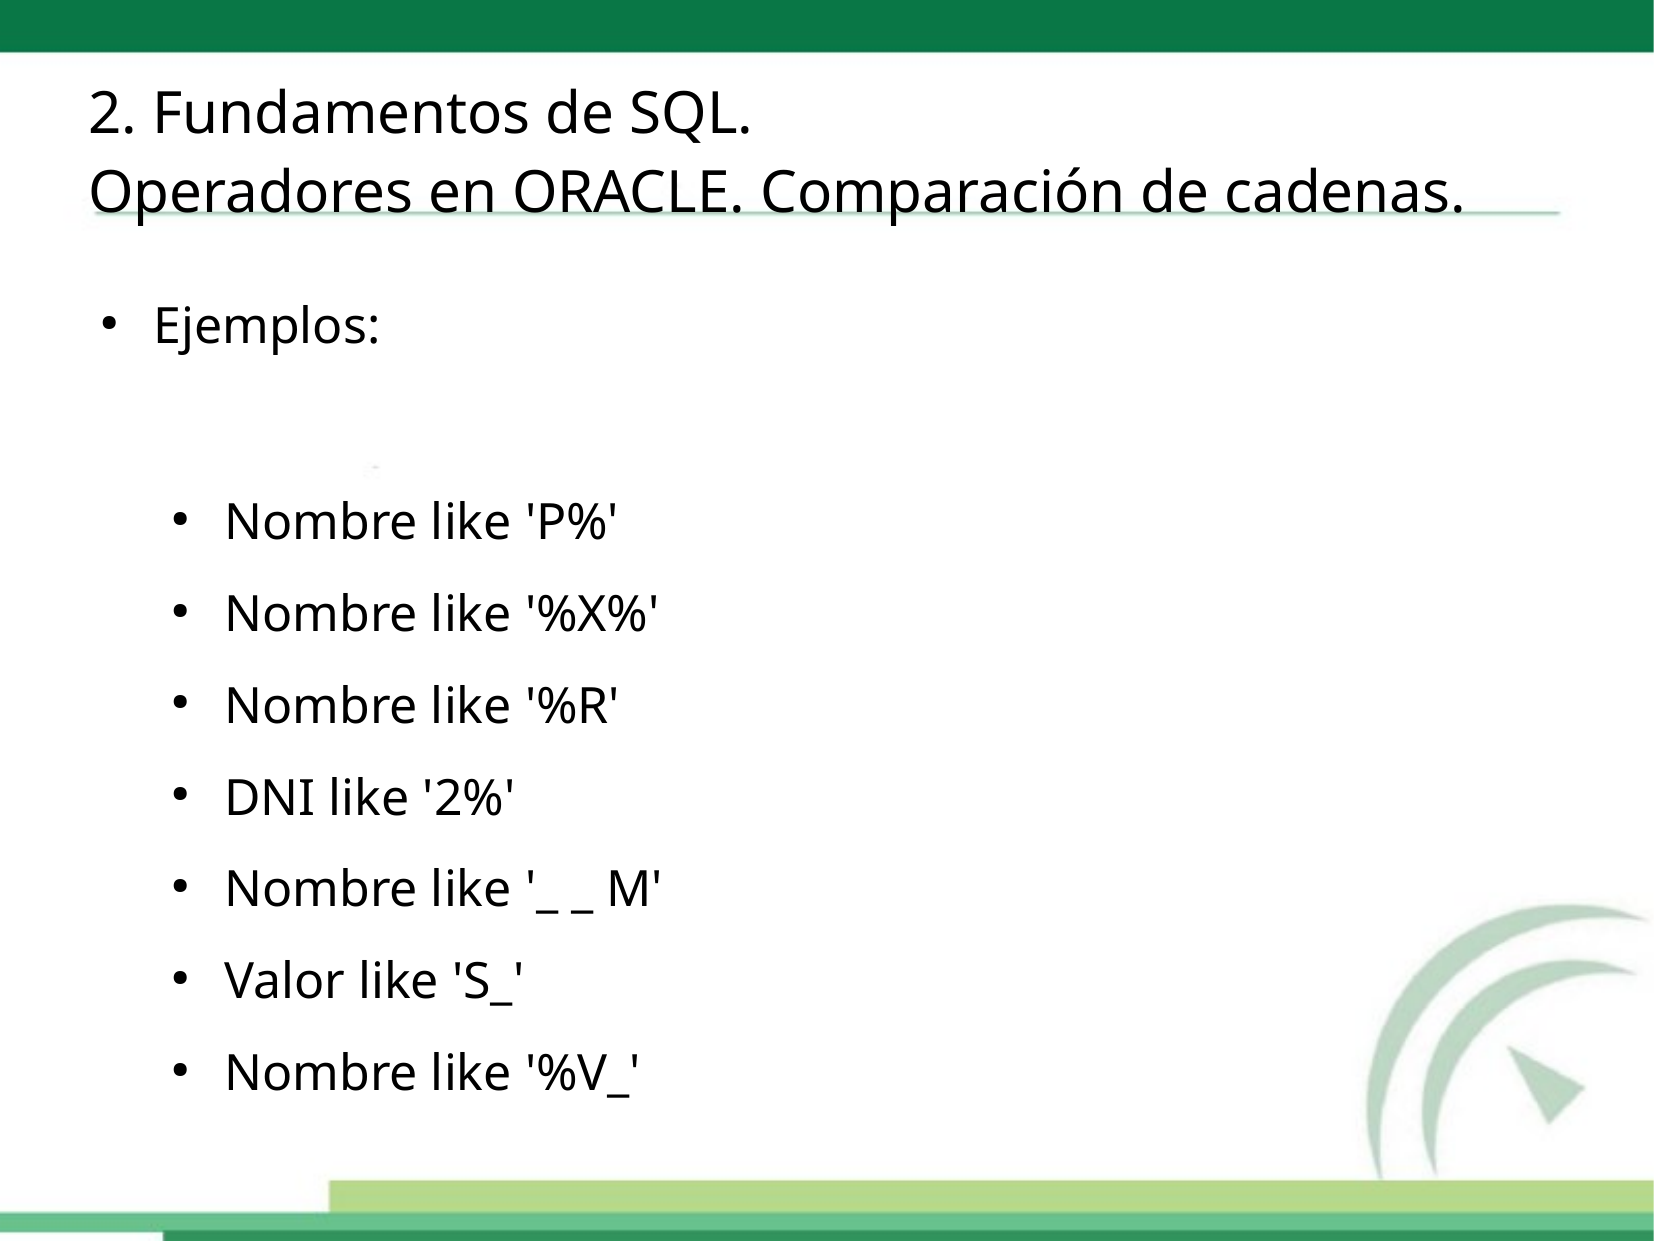

# 2. Fundamentos de SQL. Operadores en ORACLE. Comparación de cadenas.
Ejemplos:
Nombre like 'P%'
Nombre like '%X%'
Nombre like '%R'
DNI like '2%'
Nombre like '_ _ M'
Valor like 'S_'
Nombre like '%V_'